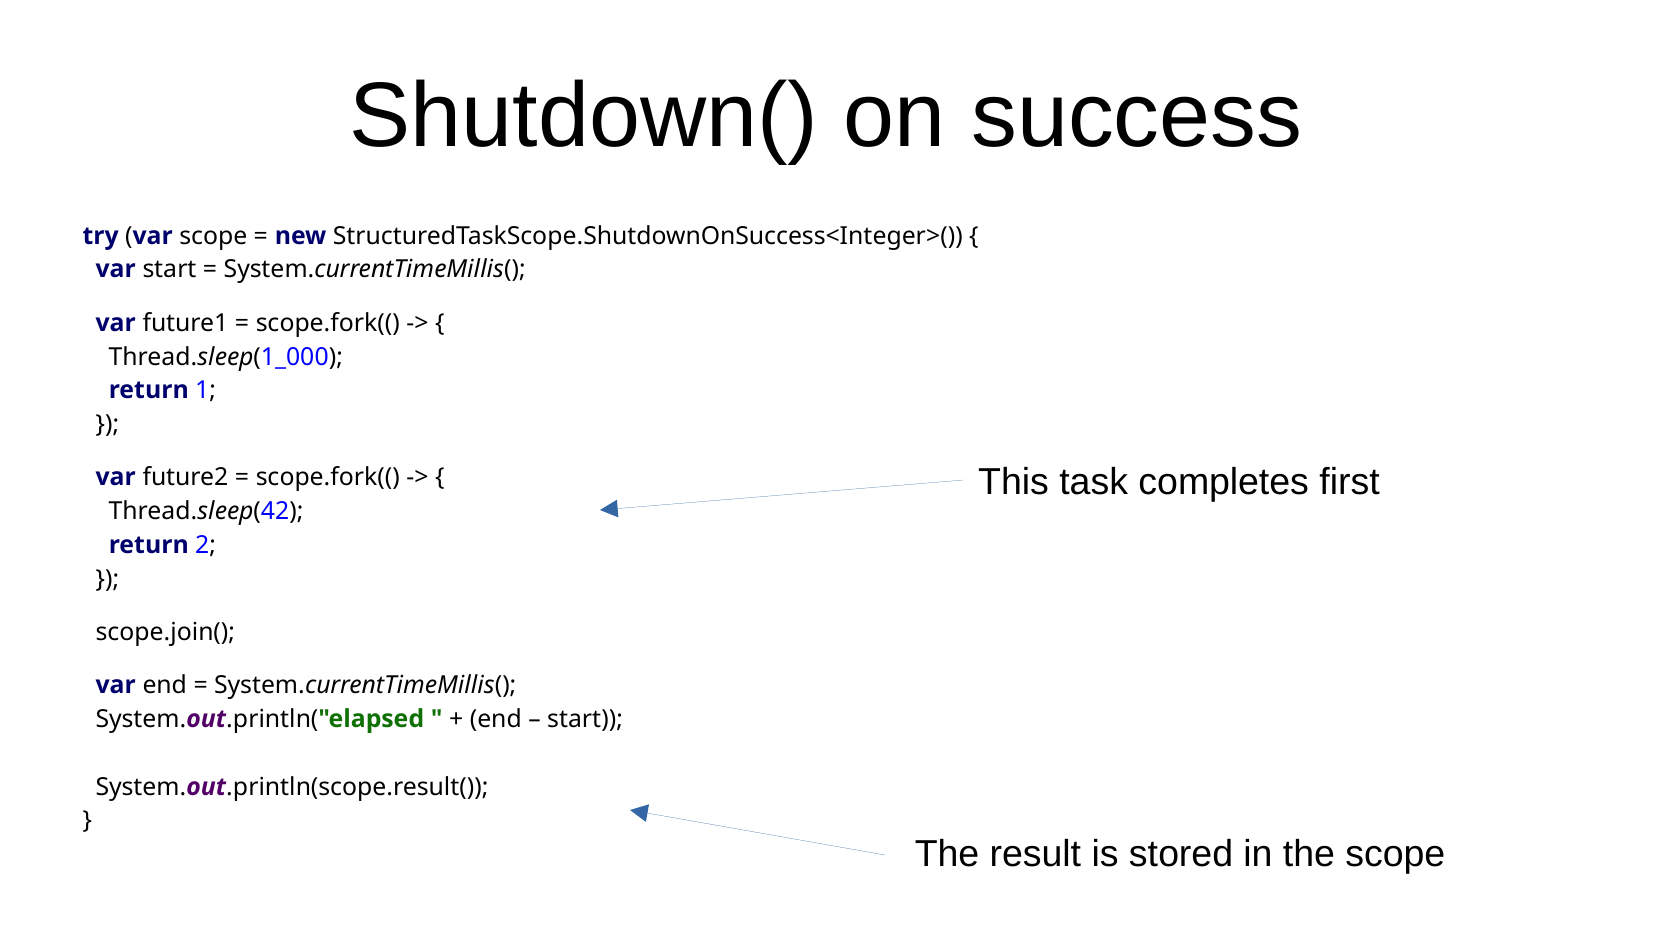

# Shutdown() on success
try (var scope = new StructuredTaskScope.ShutdownOnSuccess<Integer>()) {
 var start = System.currentTimeMillis();
 var future1 = scope.fork(() -> {
 Thread.sleep(1_000);
 return 1;
 });
 var future2 = scope.fork(() -> {
 Thread.sleep(42);
 return 2;
 });
 scope.join();
 var end = System.currentTimeMillis();
 System.out.println("elapsed " + (end – start));
 System.out.println(scope.result());
}
This task completes first
The result is stored in the scope